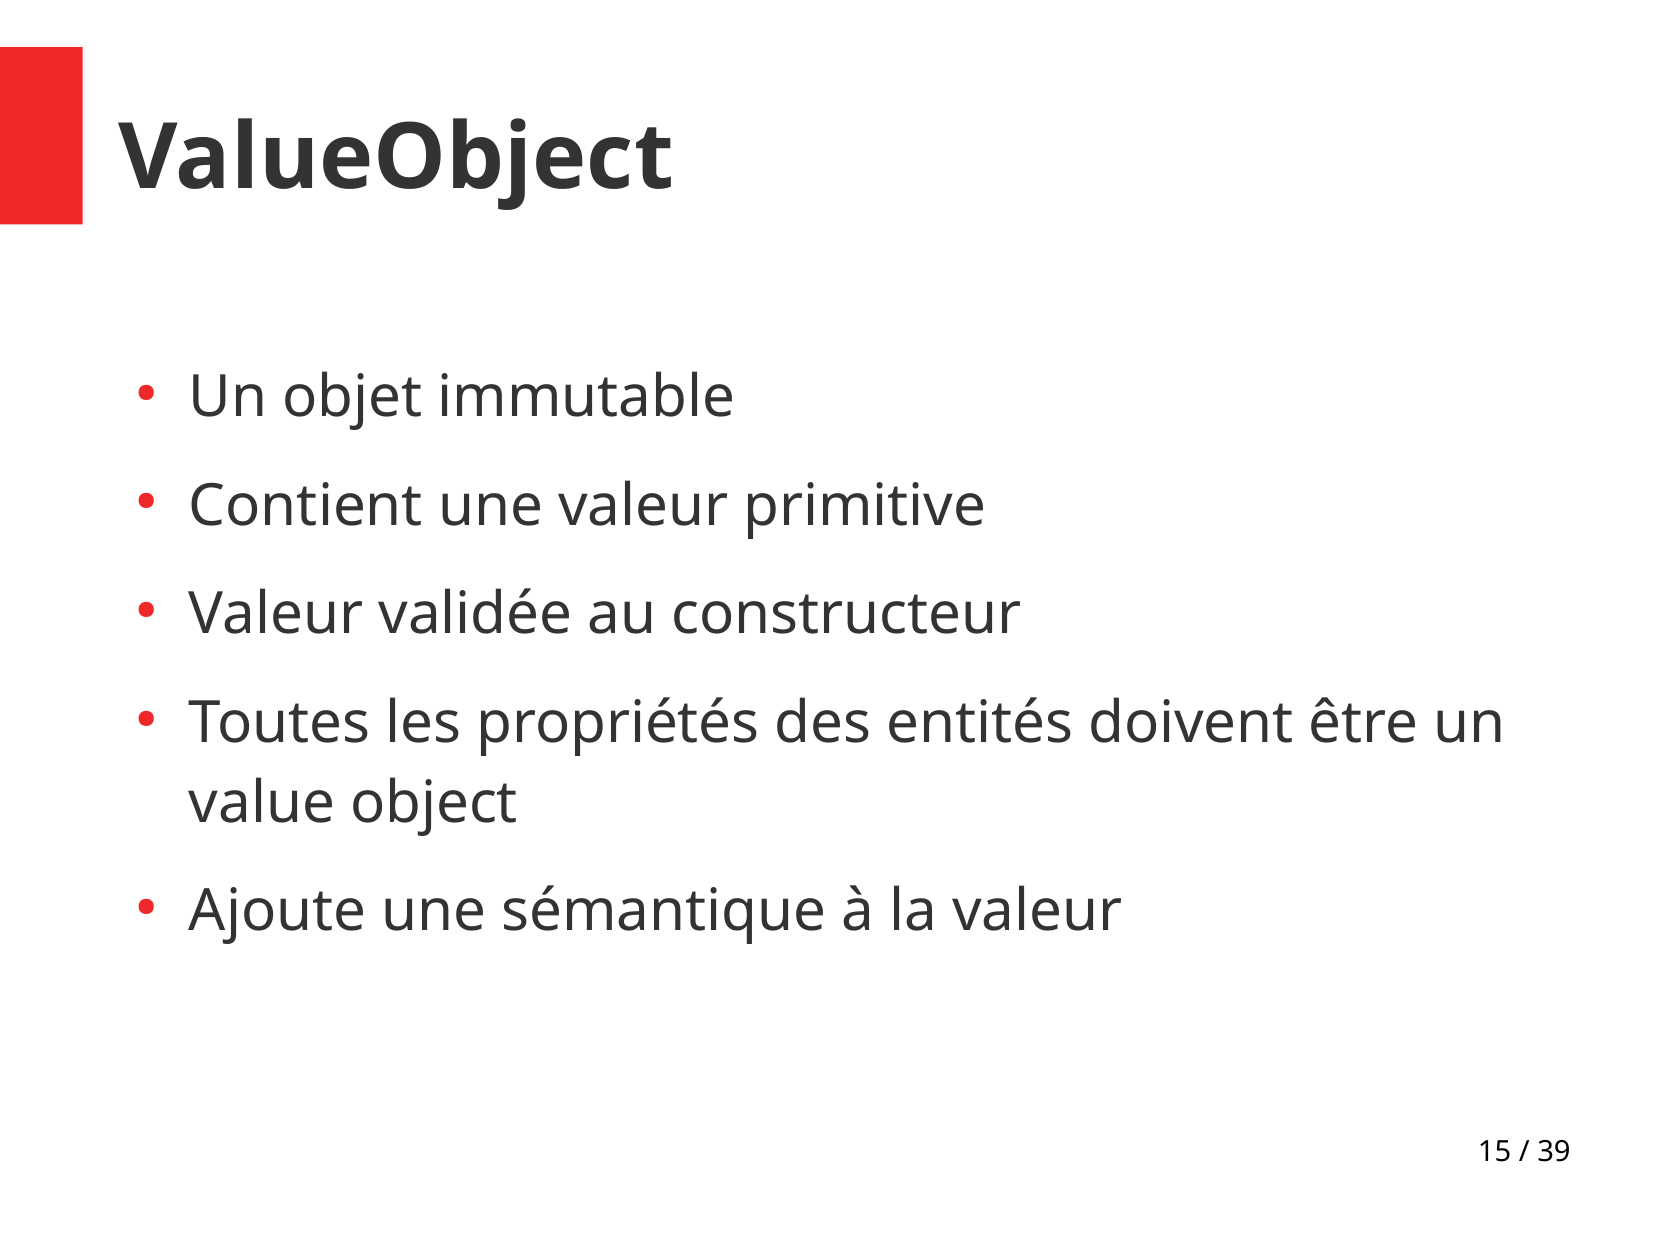

# ValueObject
Un objet immutable
Contient une valeur primitive
Valeur validée au constructeur
Toutes les propriétés des entités doivent être un value object
Ajoute une sémantique à la valeur
15